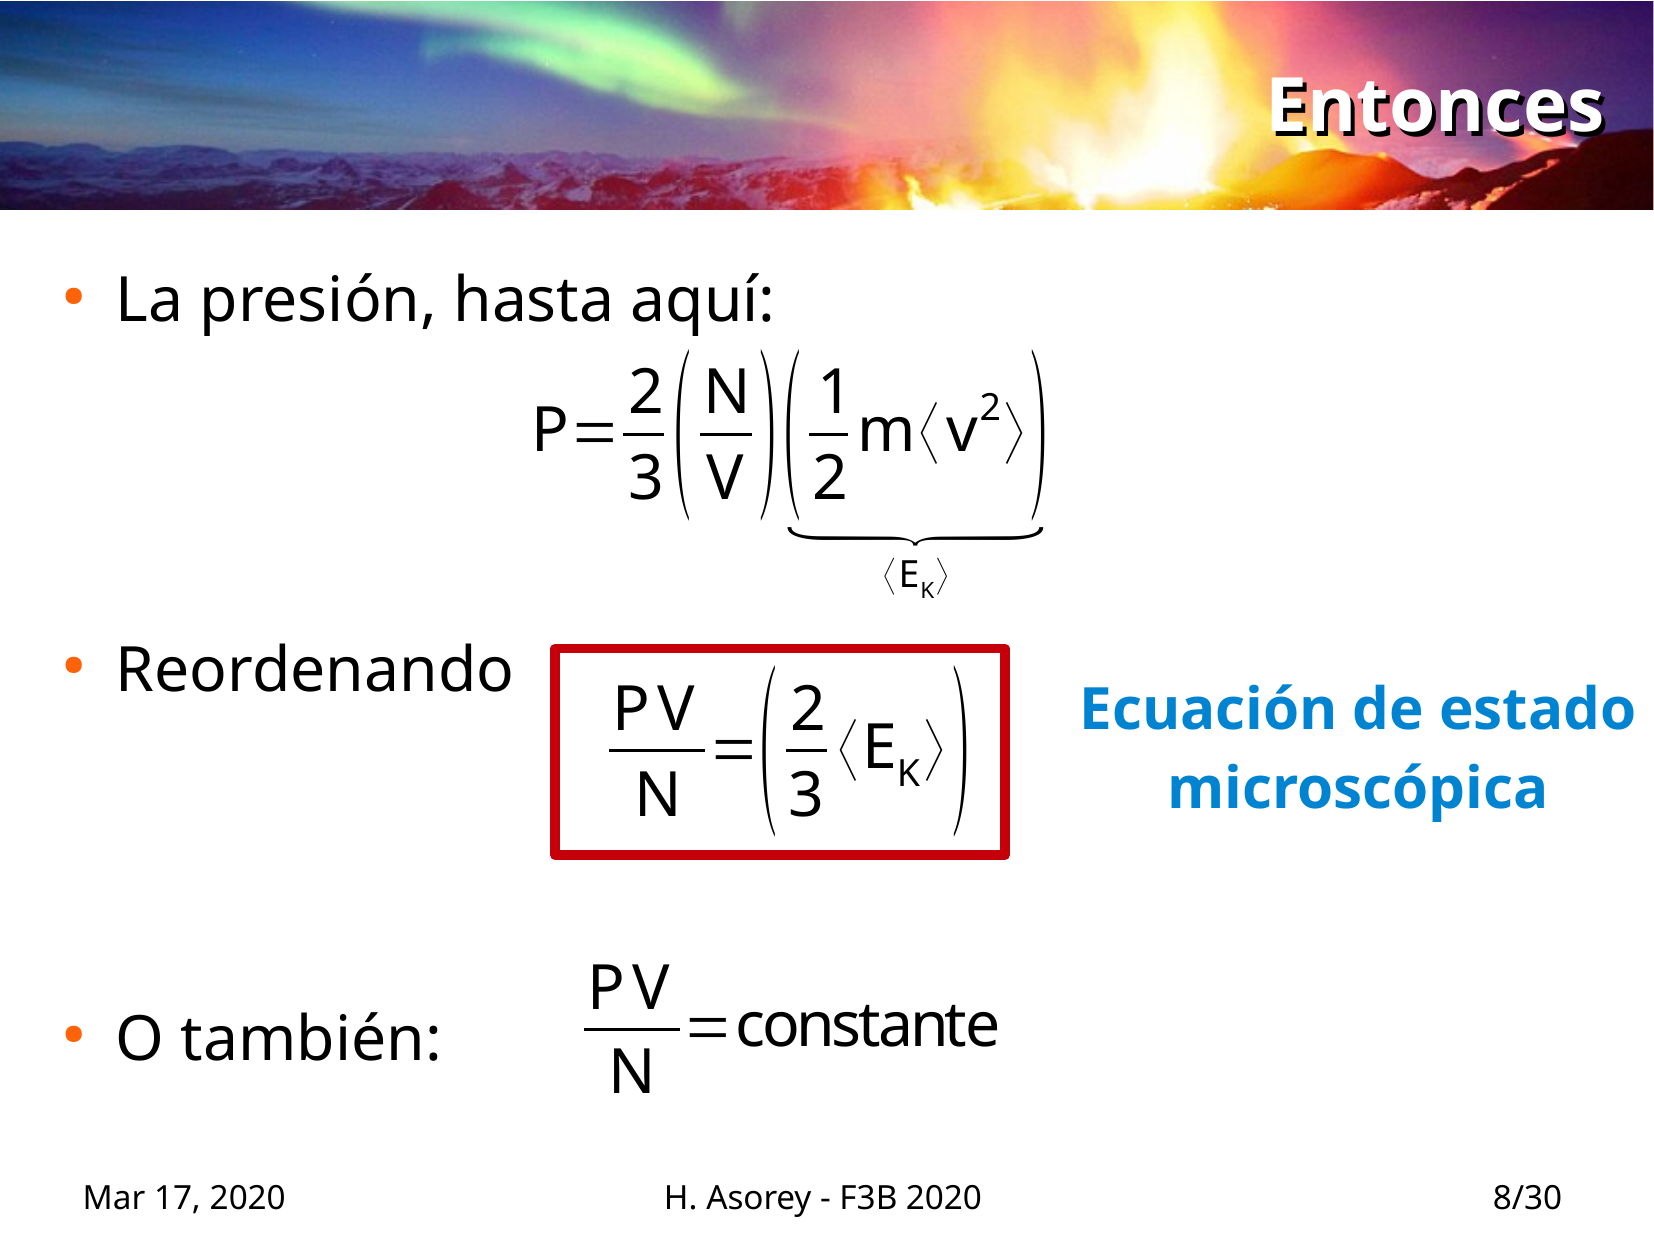

# Entonces
La presión, hasta aquí:
Reordenando
O también:
Ecuación de estado
microscópica
Mar 17, 2020
H. Asorey - F3B 2020
8